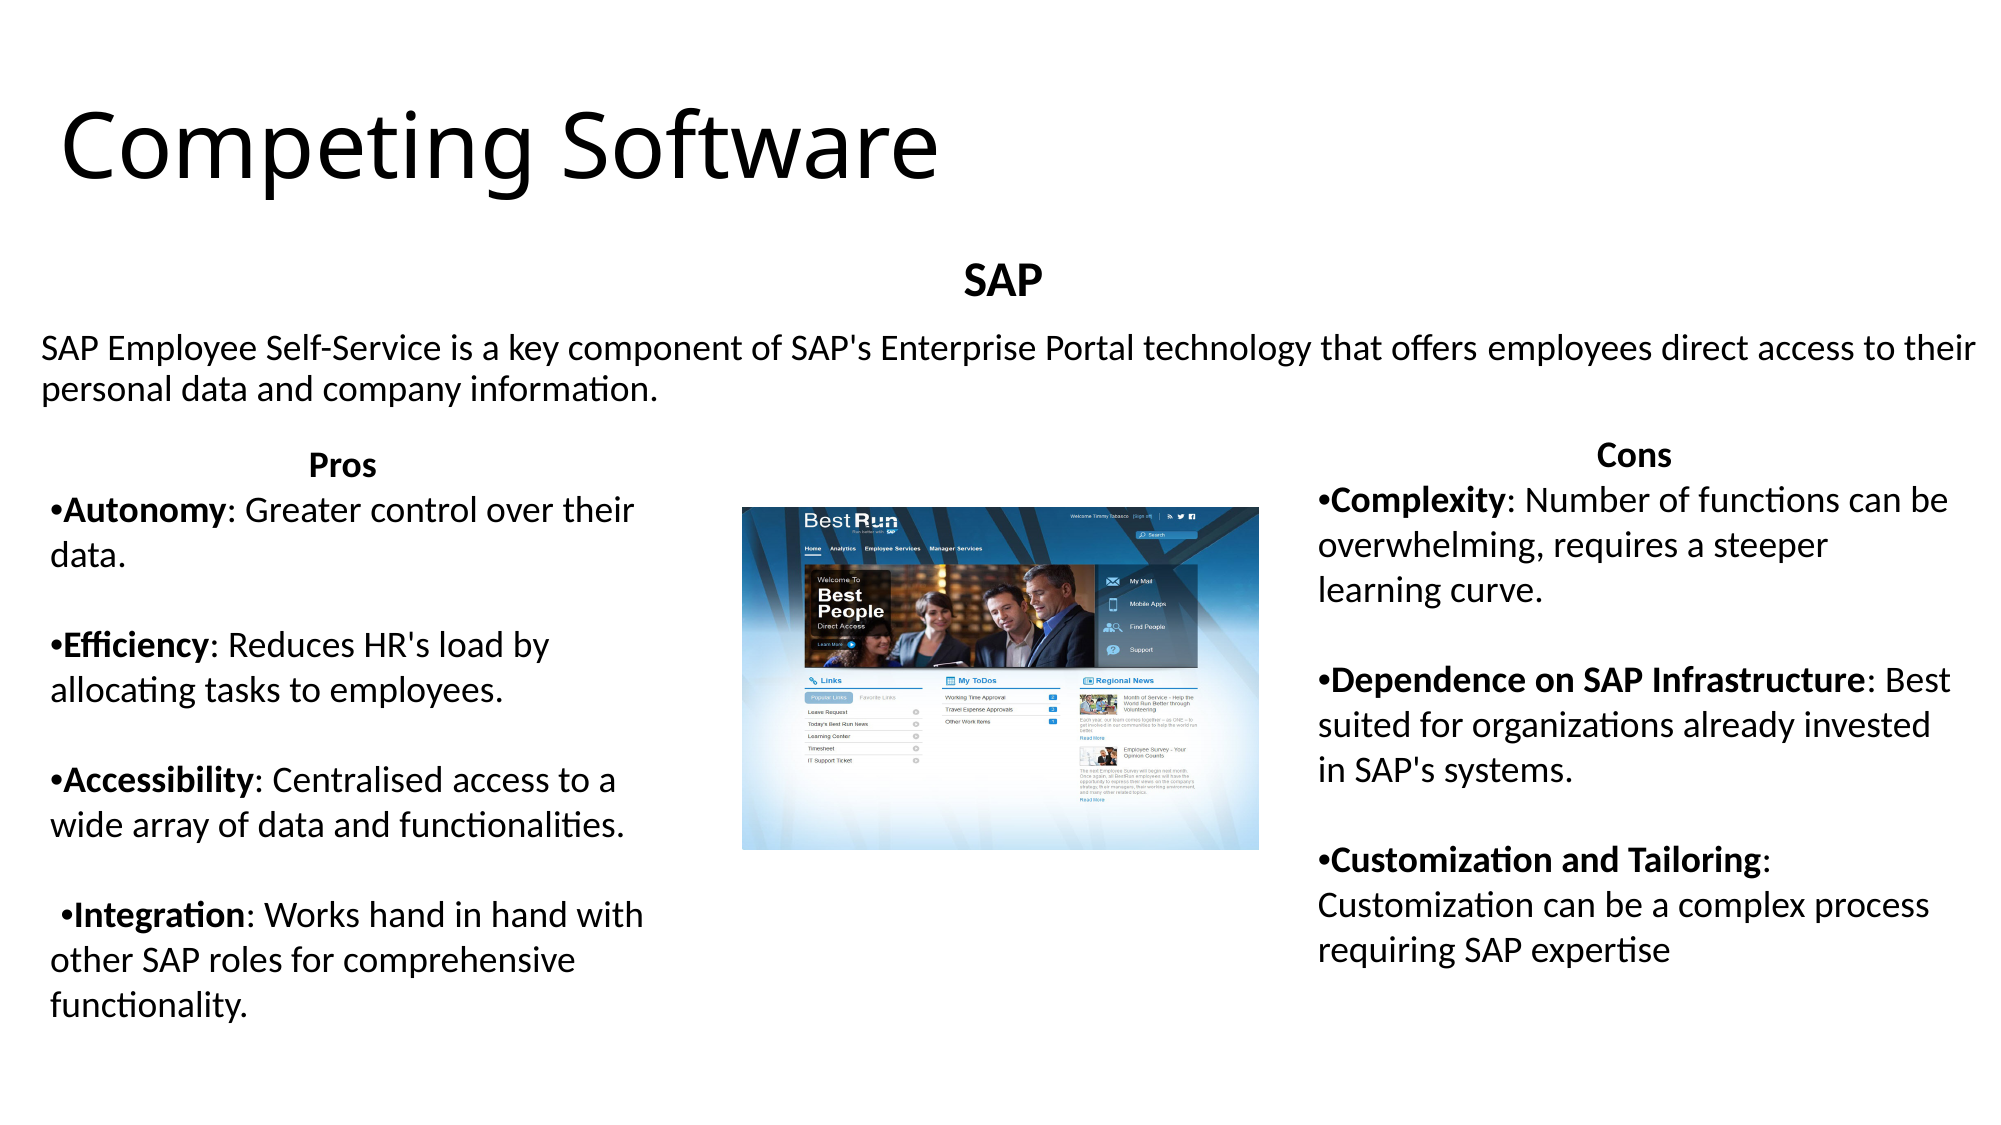

# Competing Software
SAP
SAP Employee Self-Service is a key component of SAP's Enterprise Portal technology that offers employees direct access to their personal data and company information.
Cons
•Complexity: Number of functions can be overwhelming, requires a steeper learning curve.
•Dependence on SAP Infrastructure: Best suited for organizations already invested in SAP's systems.
•Customization and Tailoring: Customization can be a complex process requiring SAP expertise
Pros
•Autonomy: Greater control over their data.
•Efficiency: Reduces HR's load by allocating tasks to employees.
•Accessibility: Centralised access to a wide array of data and functionalities.
 •Integration: Works hand in hand with other SAP roles for comprehensive functionality.